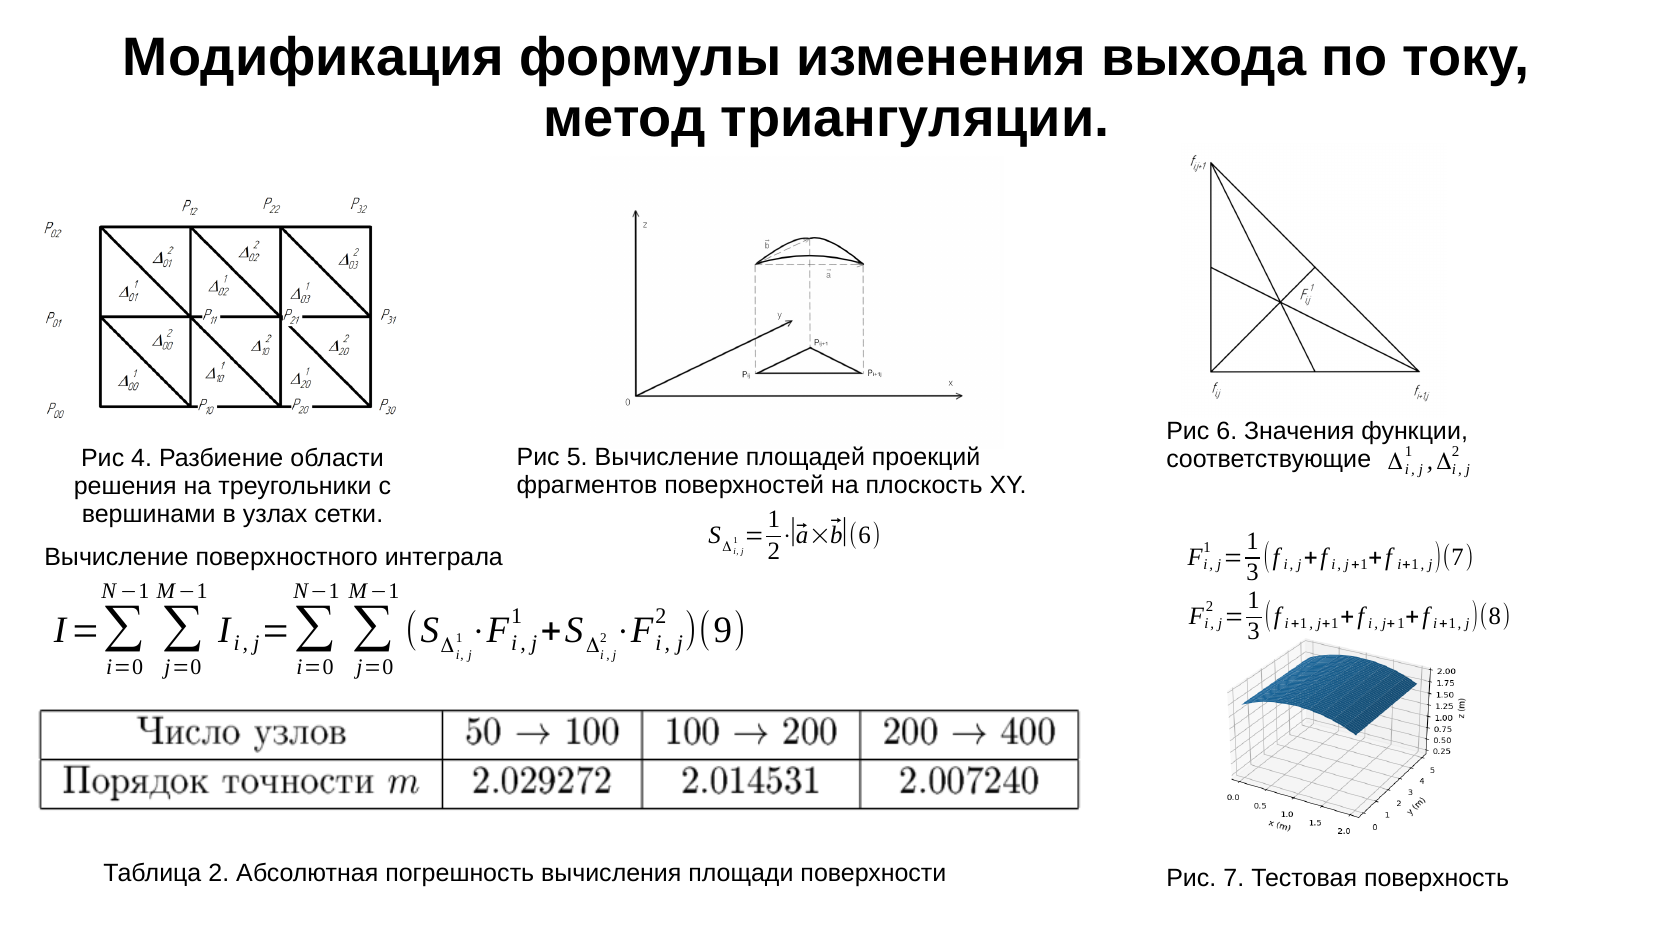

# Модификация формулы изменения выхода по току, метод триангуляции.
Рис 6. Значения функции, соответствующие
Рис 4. Разбиение области решения на треугольники с вершинами в узлах сетки.
Рис 5. Вычисление площадей проекций фрагментов поверхностей на плоскость XY.
Вычисление поверхностного интеграла
Таблица 2. Абсолютная погрешность вычисления площади поверхности
Рис. 7. Тестовая поверхность